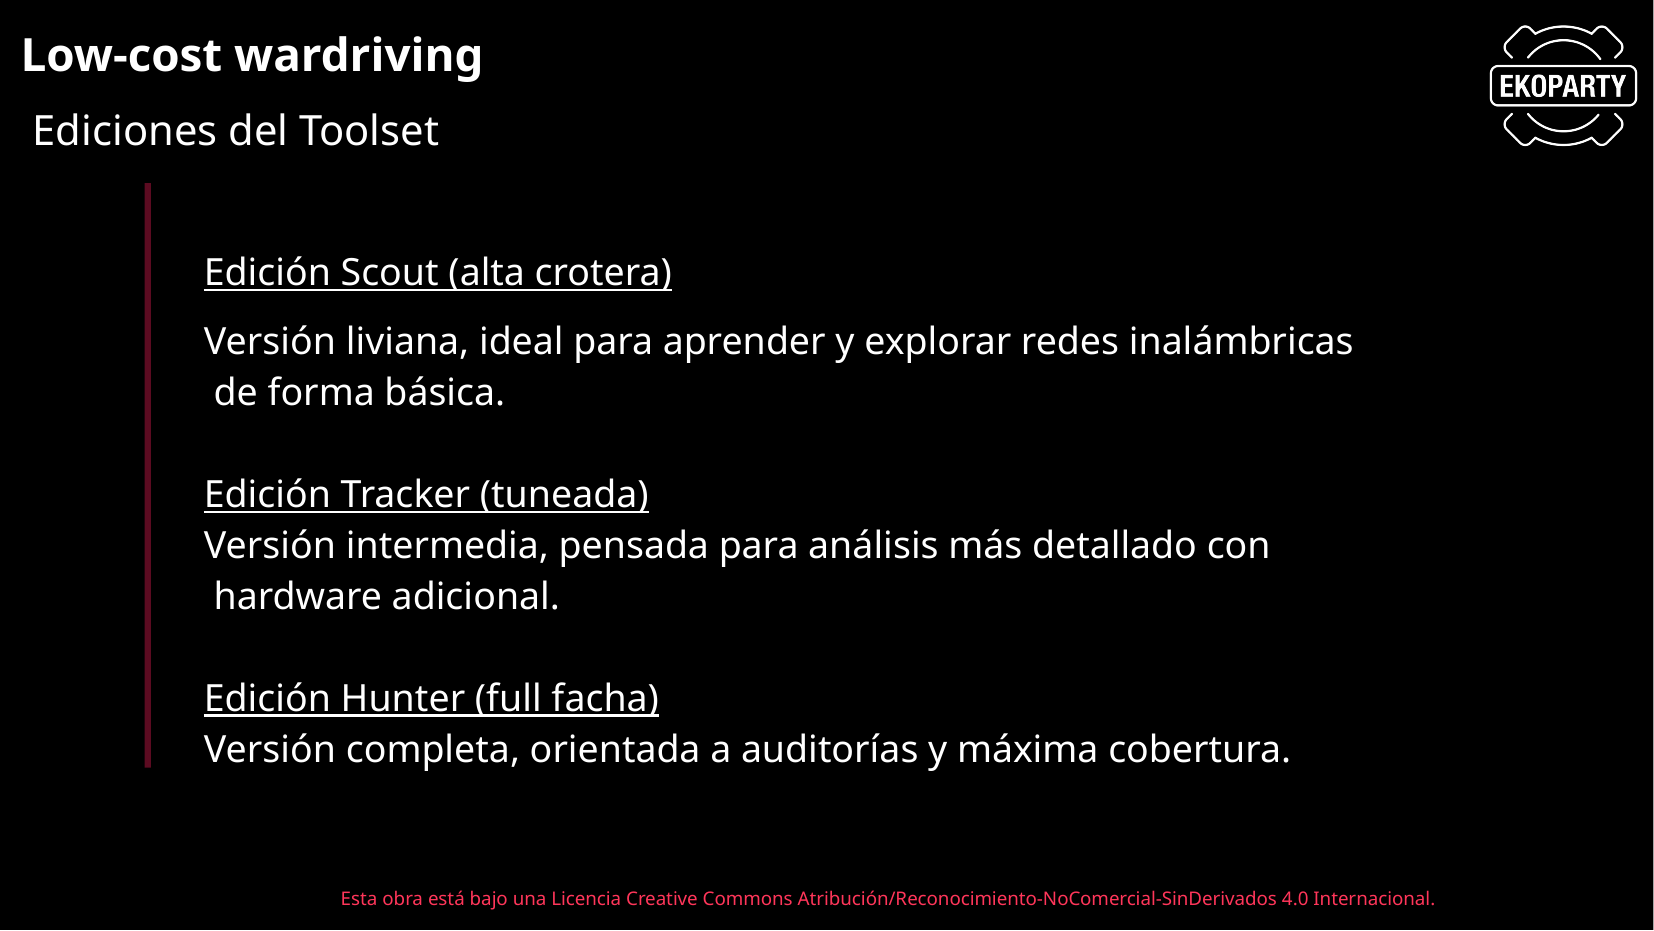

Low-cost wardriving
Ediciones del Toolset
Edición Scout (alta crotera)
Versión liviana, ideal para aprender y explorar redes inalámbricas
 de forma básica.
Edición Tracker (tuneada)
Versión intermedia, pensada para análisis más detallado con
 hardware adicional.
Edición Hunter (full facha)
Versión completa, orientada a auditorías y máxima cobertura.
Esta obra está bajo una Licencia Creative Commons Atribución/Reconocimiento-NoComercial-SinDerivados 4.0 Internacional.